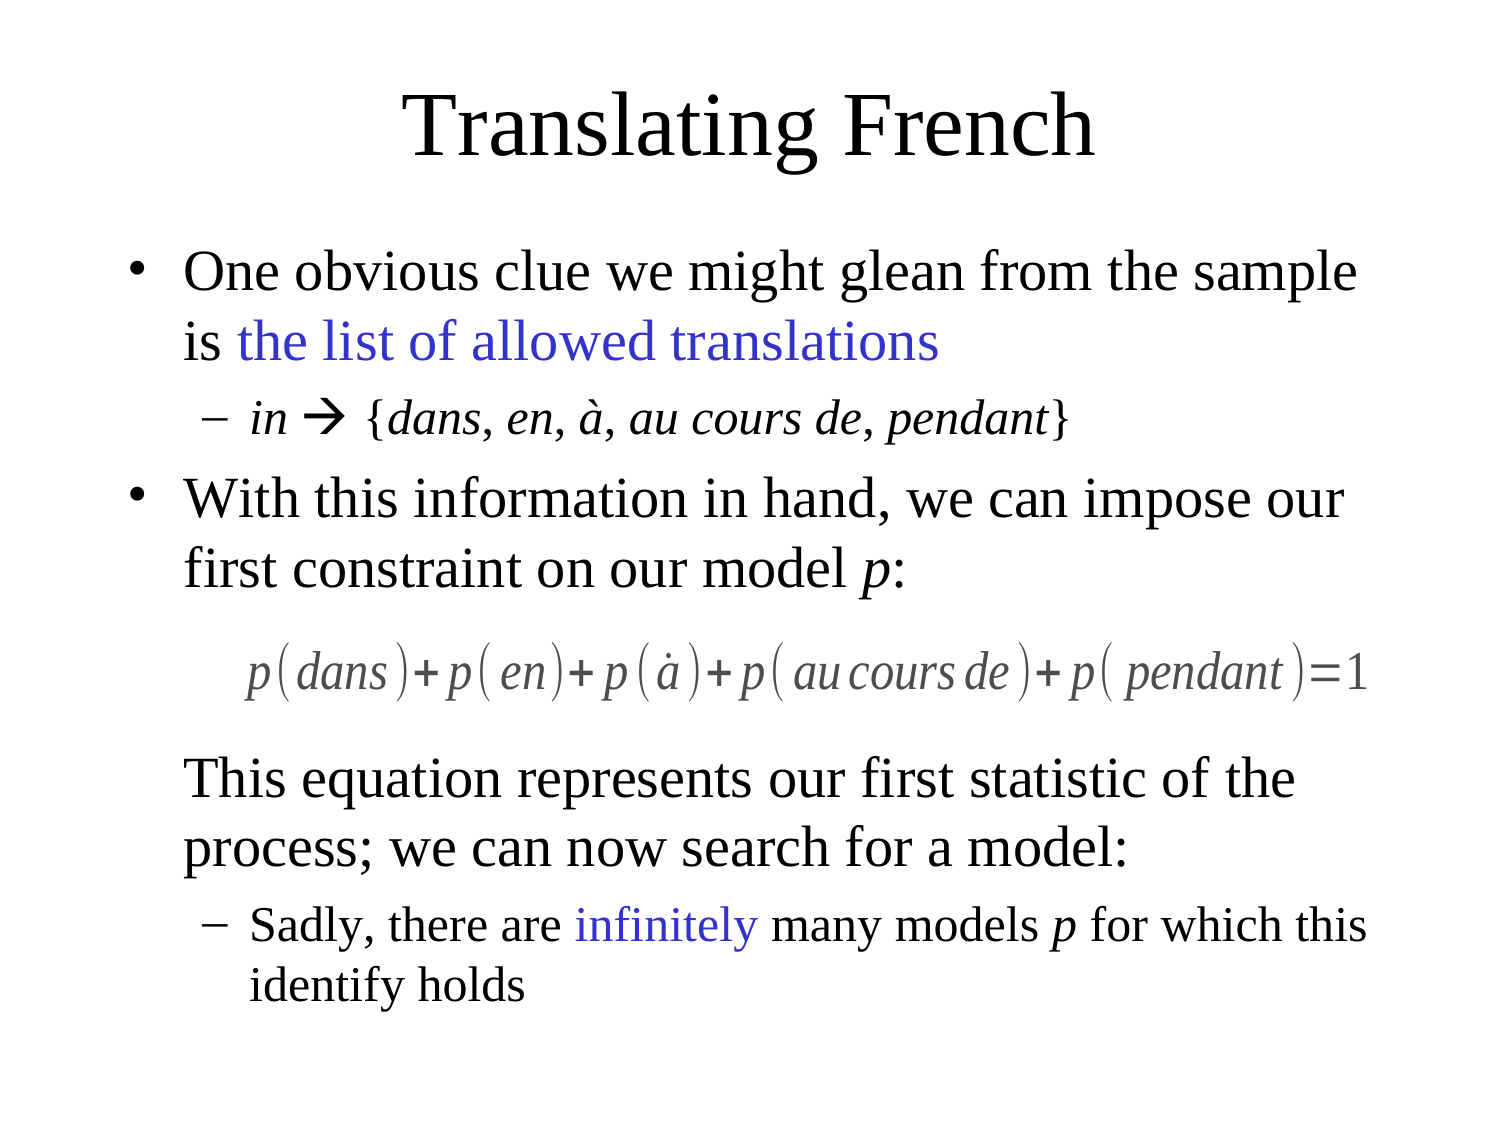

# Translating French
One obvious clue we might glean from the sample is the list of allowed translations
in  {dans, en, à, au cours de, pendant}
With this information in hand, we can impose our first constraint on our model p:
This equation represents our first statistic of the process; we can now search for a model:
Sadly, there are infinitely many models p for which this identify holds